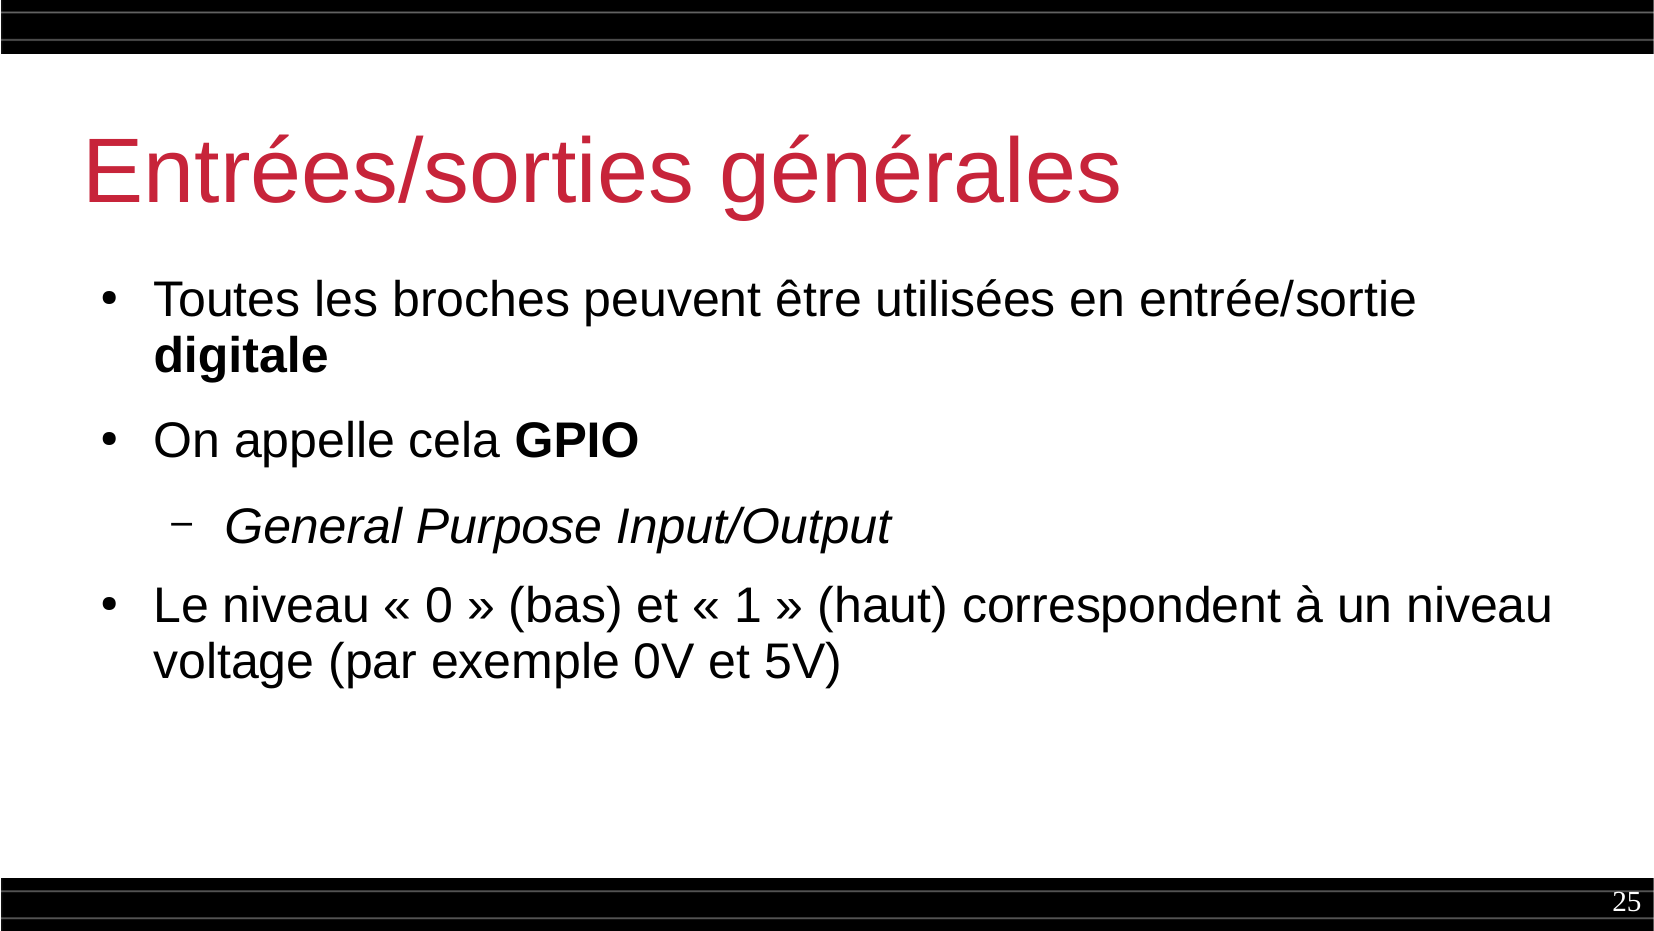

# Entrées/sorties générales
Toutes les broches peuvent être utilisées en entrée/sortie digitale
On appelle cela GPIO
General Purpose Input/Output
Le niveau « 0 » (bas) et « 1 » (haut) correspondent à un niveau voltage (par exemple 0V et 5V)